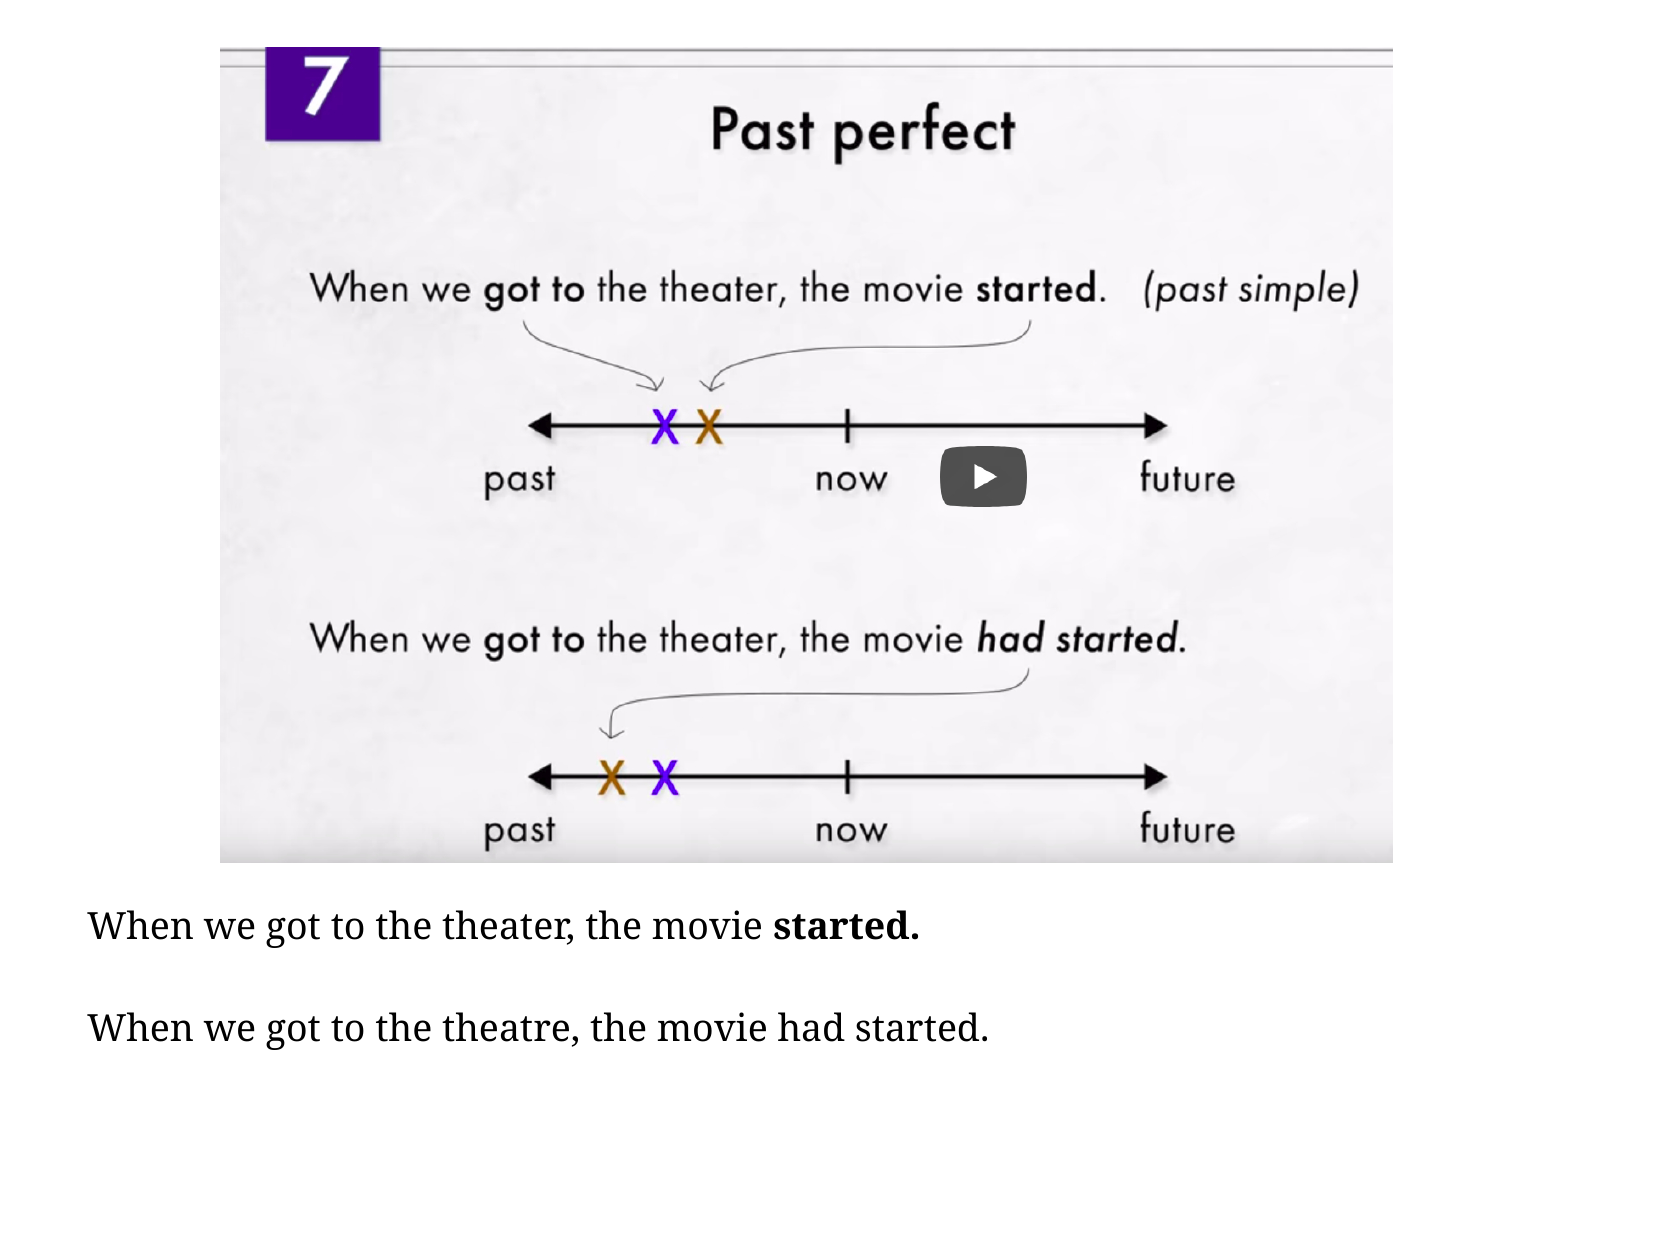

When we got to the theater, the movie started.
When we got to the theatre, the movie had started.